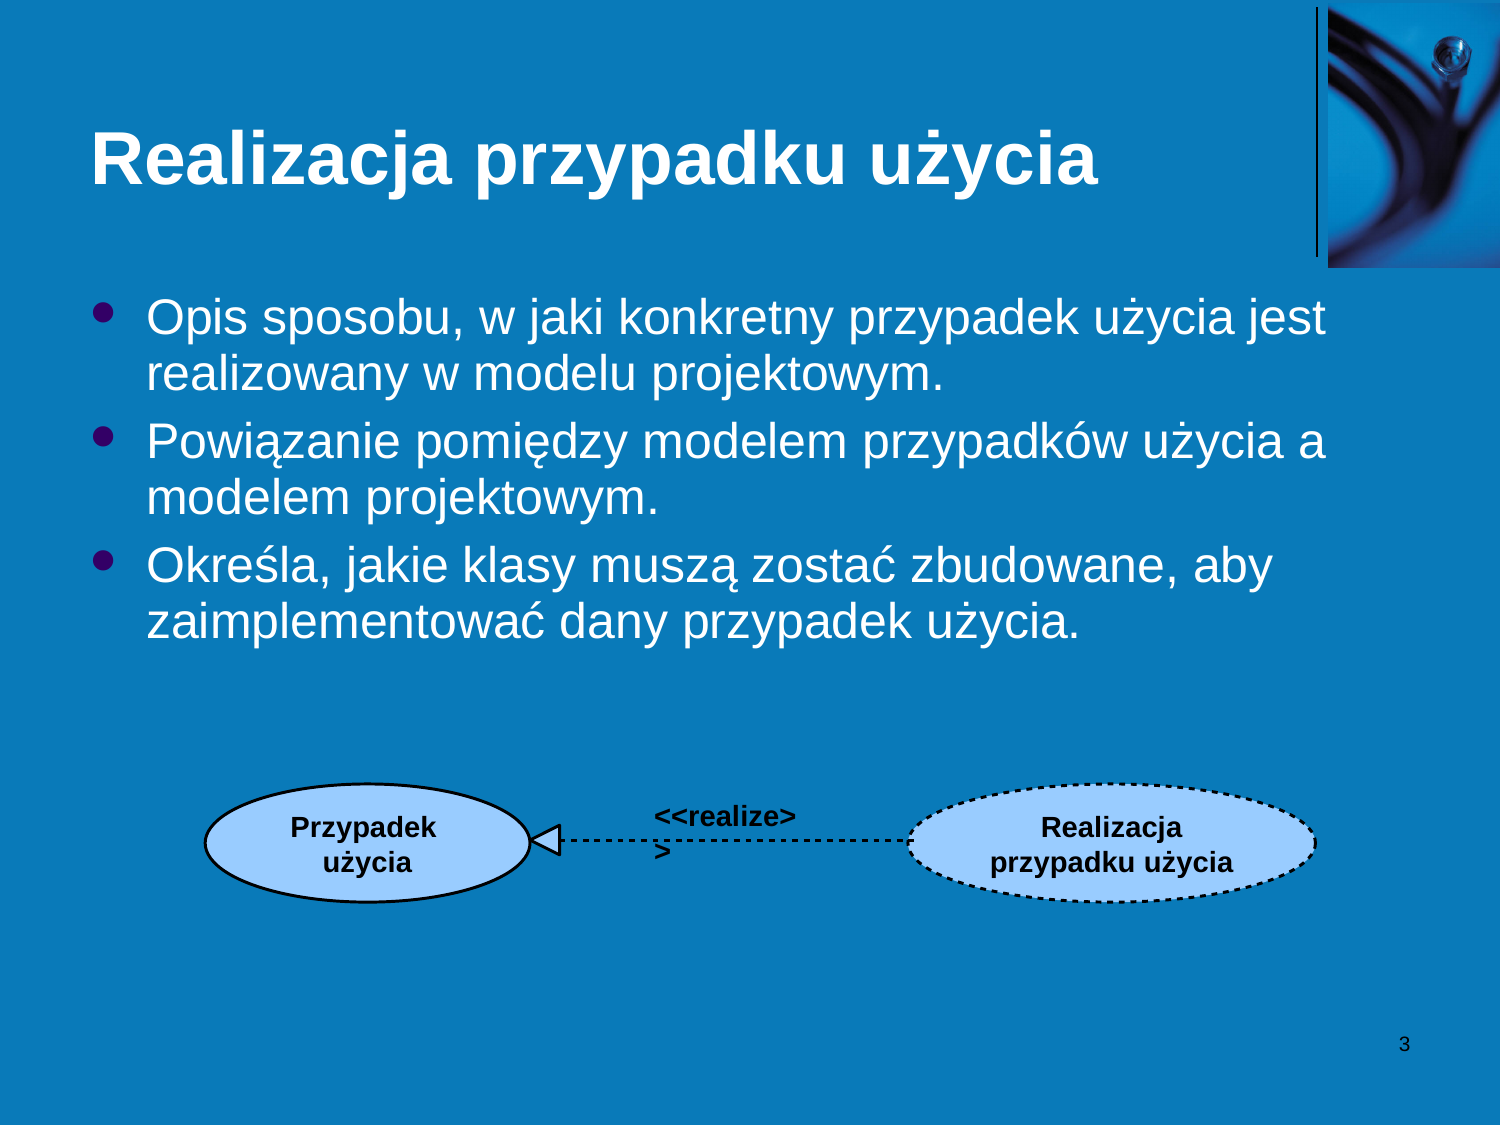

# Realizacja przypadku użycia
Opis sposobu, w jaki konkretny przypadek użycia jest realizowany w modelu projektowym.
Powiązanie pomiędzy modelem przypadków użycia a modelem projektowym.
Określa, jakie klasy muszą zostać zbudowane, aby zaimplementować dany przypadek użycia.
Przypadek
użycia
Realizacja
przypadku użycia
<<realize>>
3